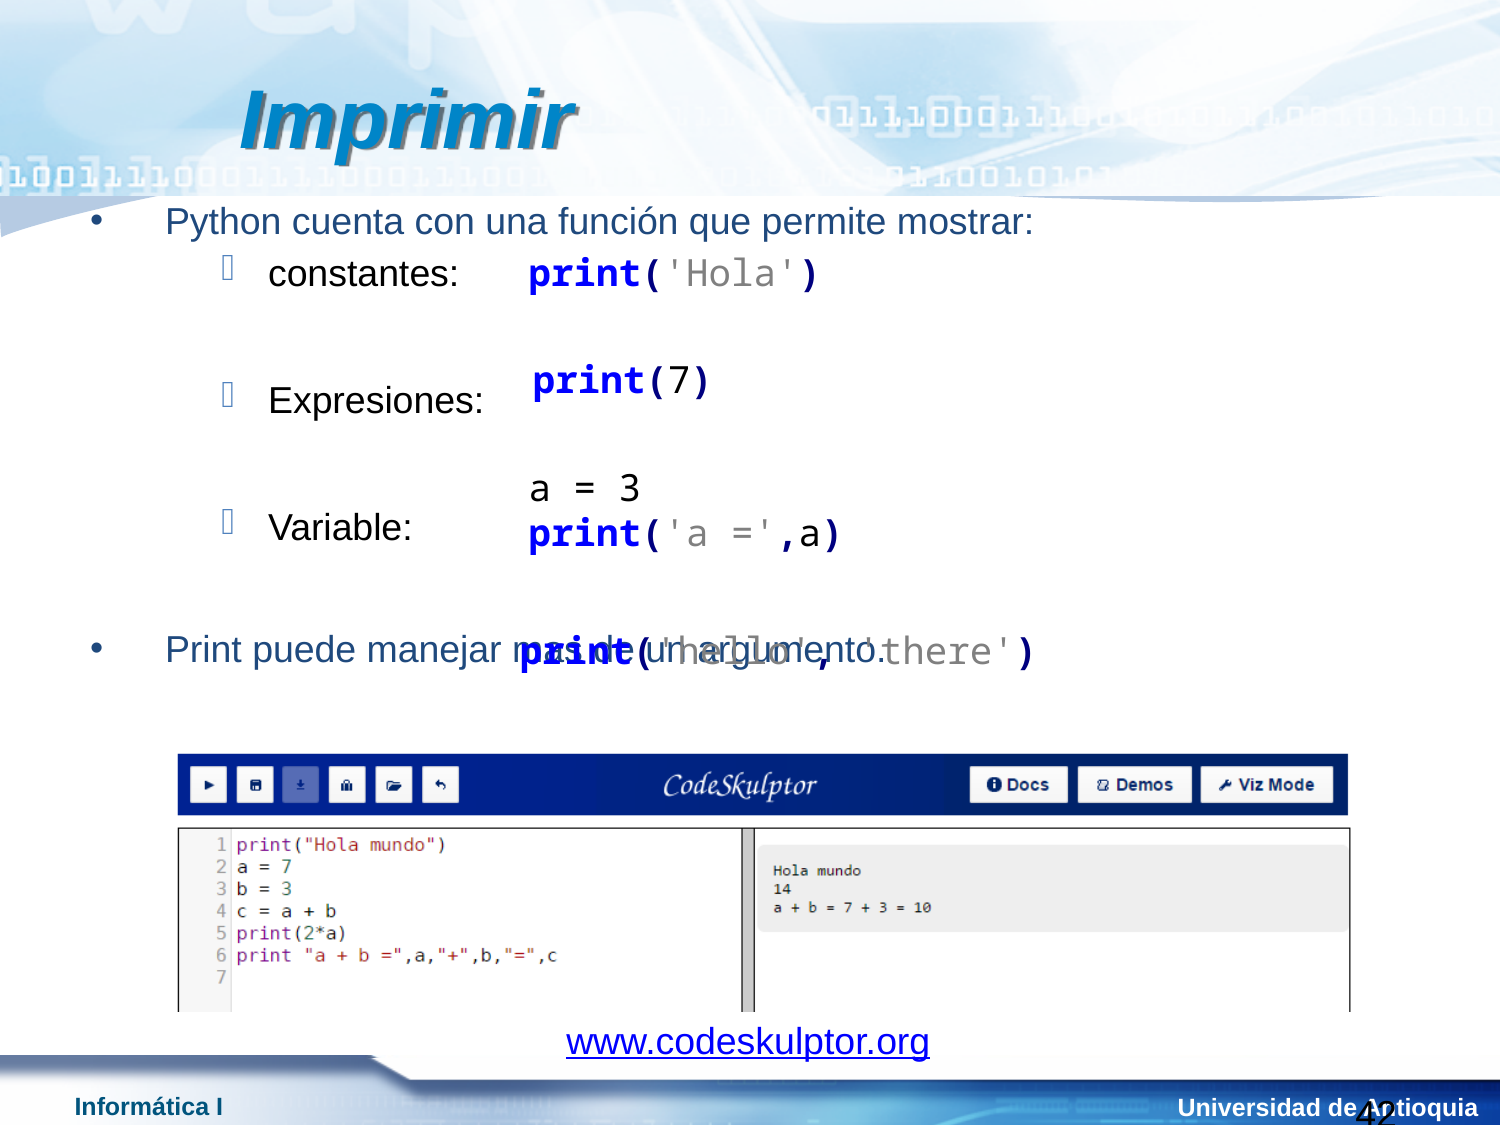

# Imprimir
Python cuenta con una función que permite mostrar:
constantes:
Expresiones:
Variable:
Print puede manejar mas de un argumento.
print('Hola')
print(7)
a = 3
print('a =',a)
print('hello', 'there')
www.codeskulptor.org